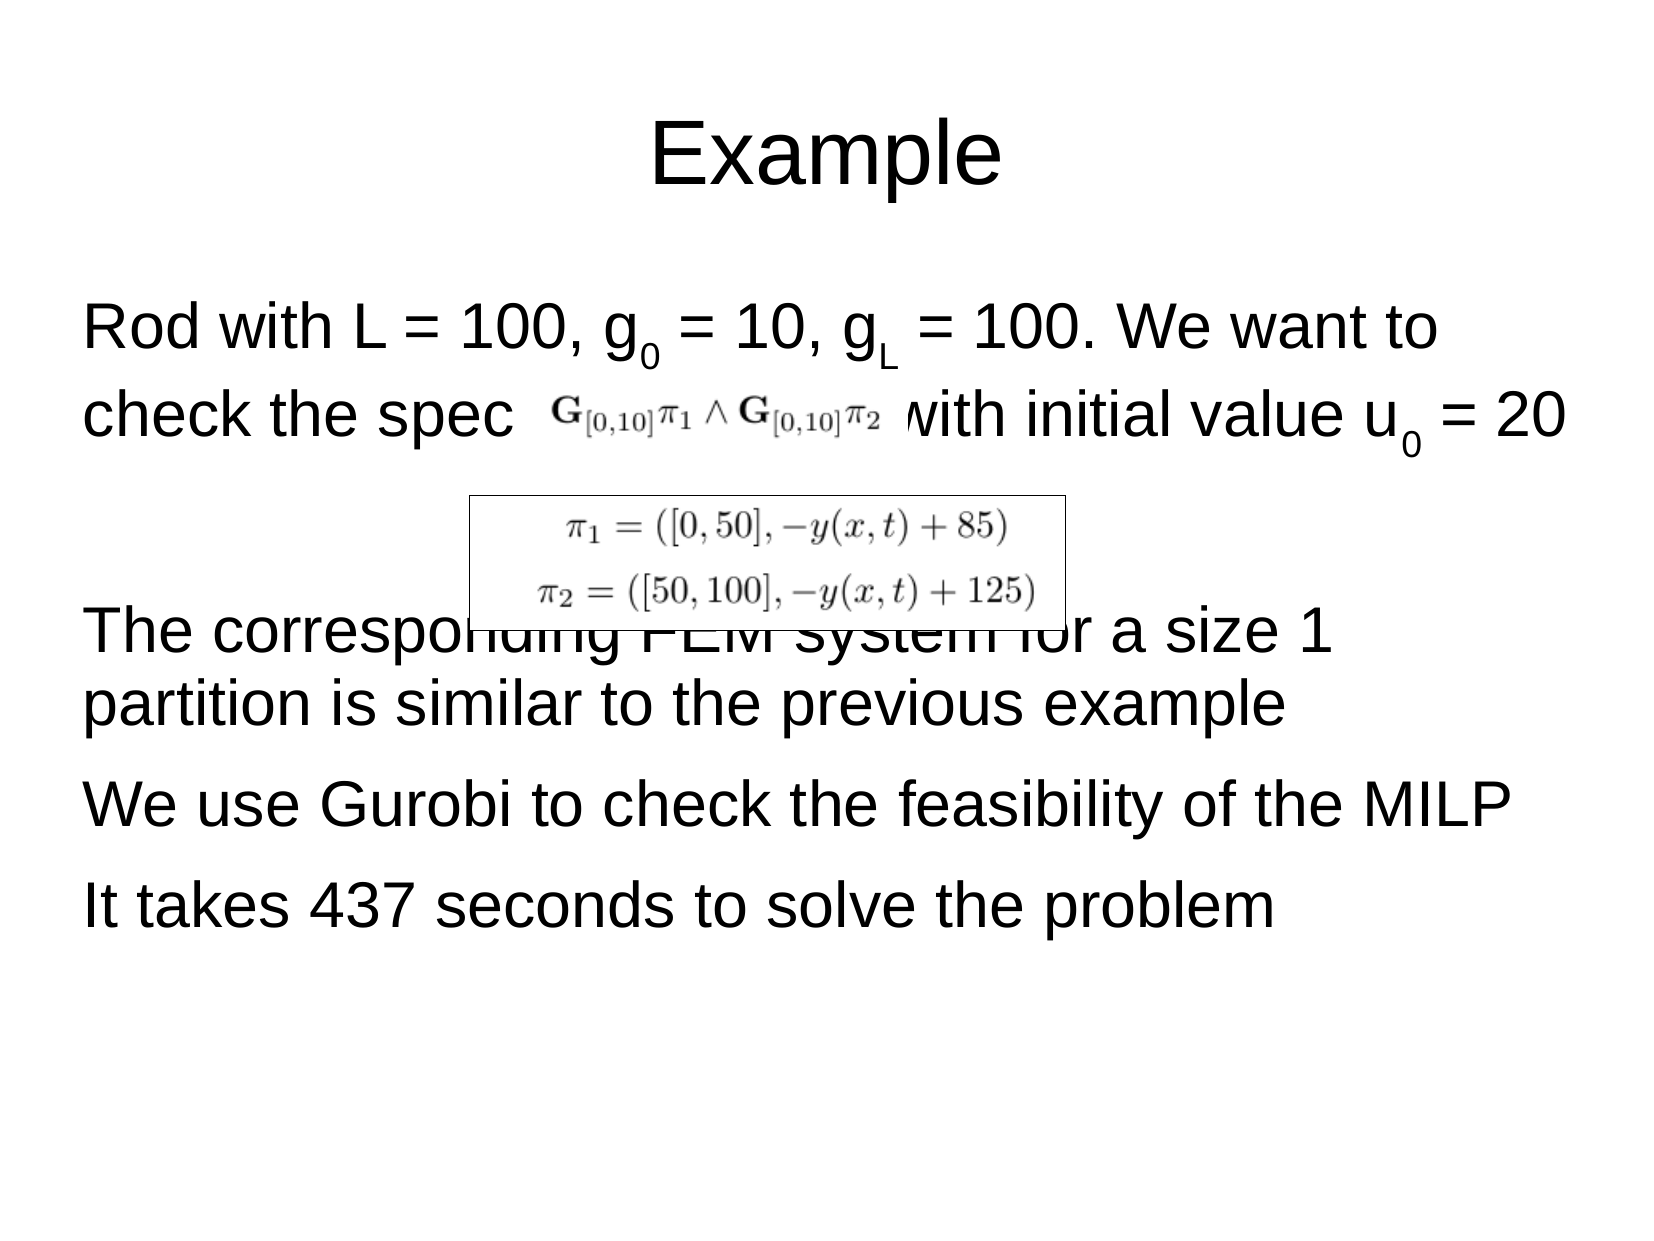

# Example
Rod with L = 100, g0 = 10, gL = 100. We want to check the spec with initial value u0 = 20
The corresponding FEM system for a size 1 partition is similar to the previous example
We use Gurobi to check the feasibility of the MILP
It takes 437 seconds to solve the problem